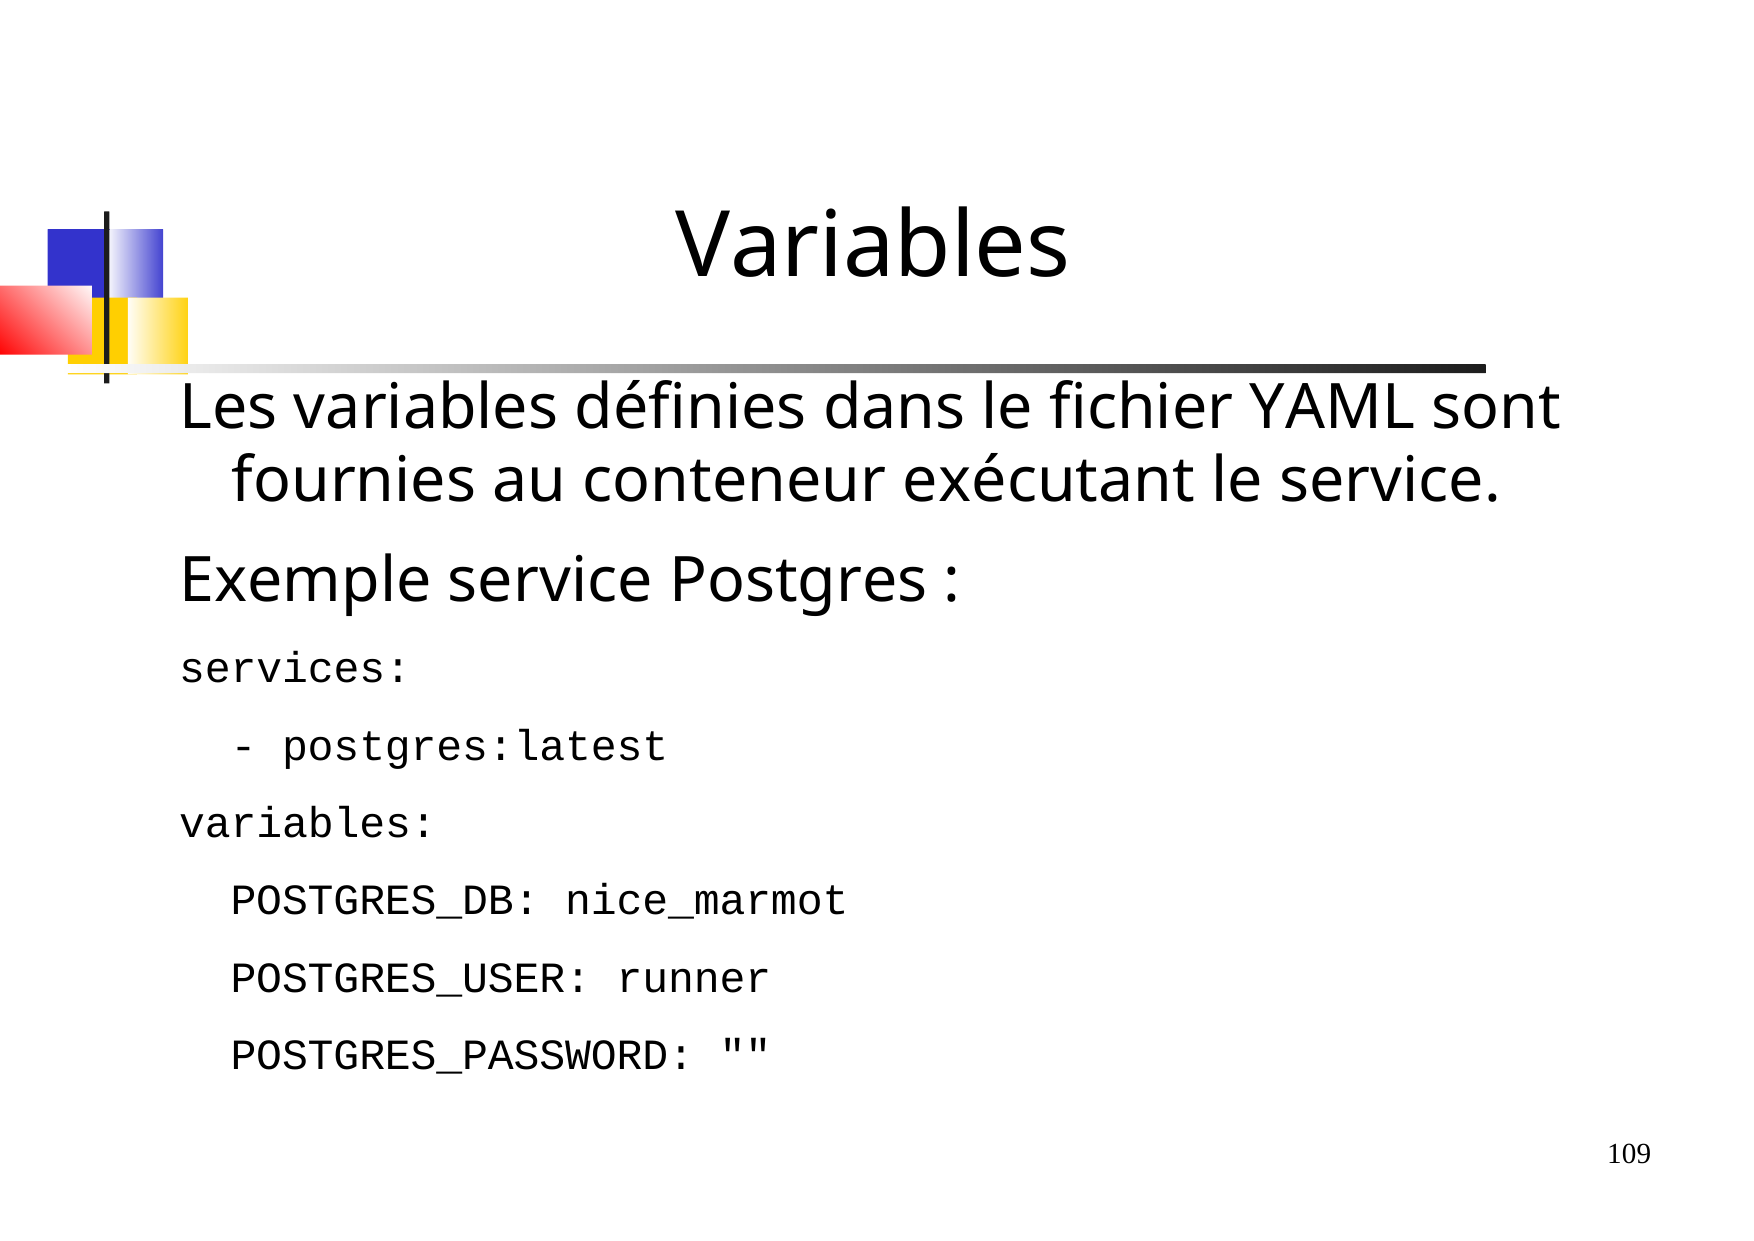

# Variables
Les variables définies dans le fichier YAML sont fournies au conteneur exécutant le service.
Exemple service Postgres :
services:
 - postgres:latest
variables:
 POSTGRES_DB: nice_marmot
 POSTGRES_USER: runner
 POSTGRES_PASSWORD: ""